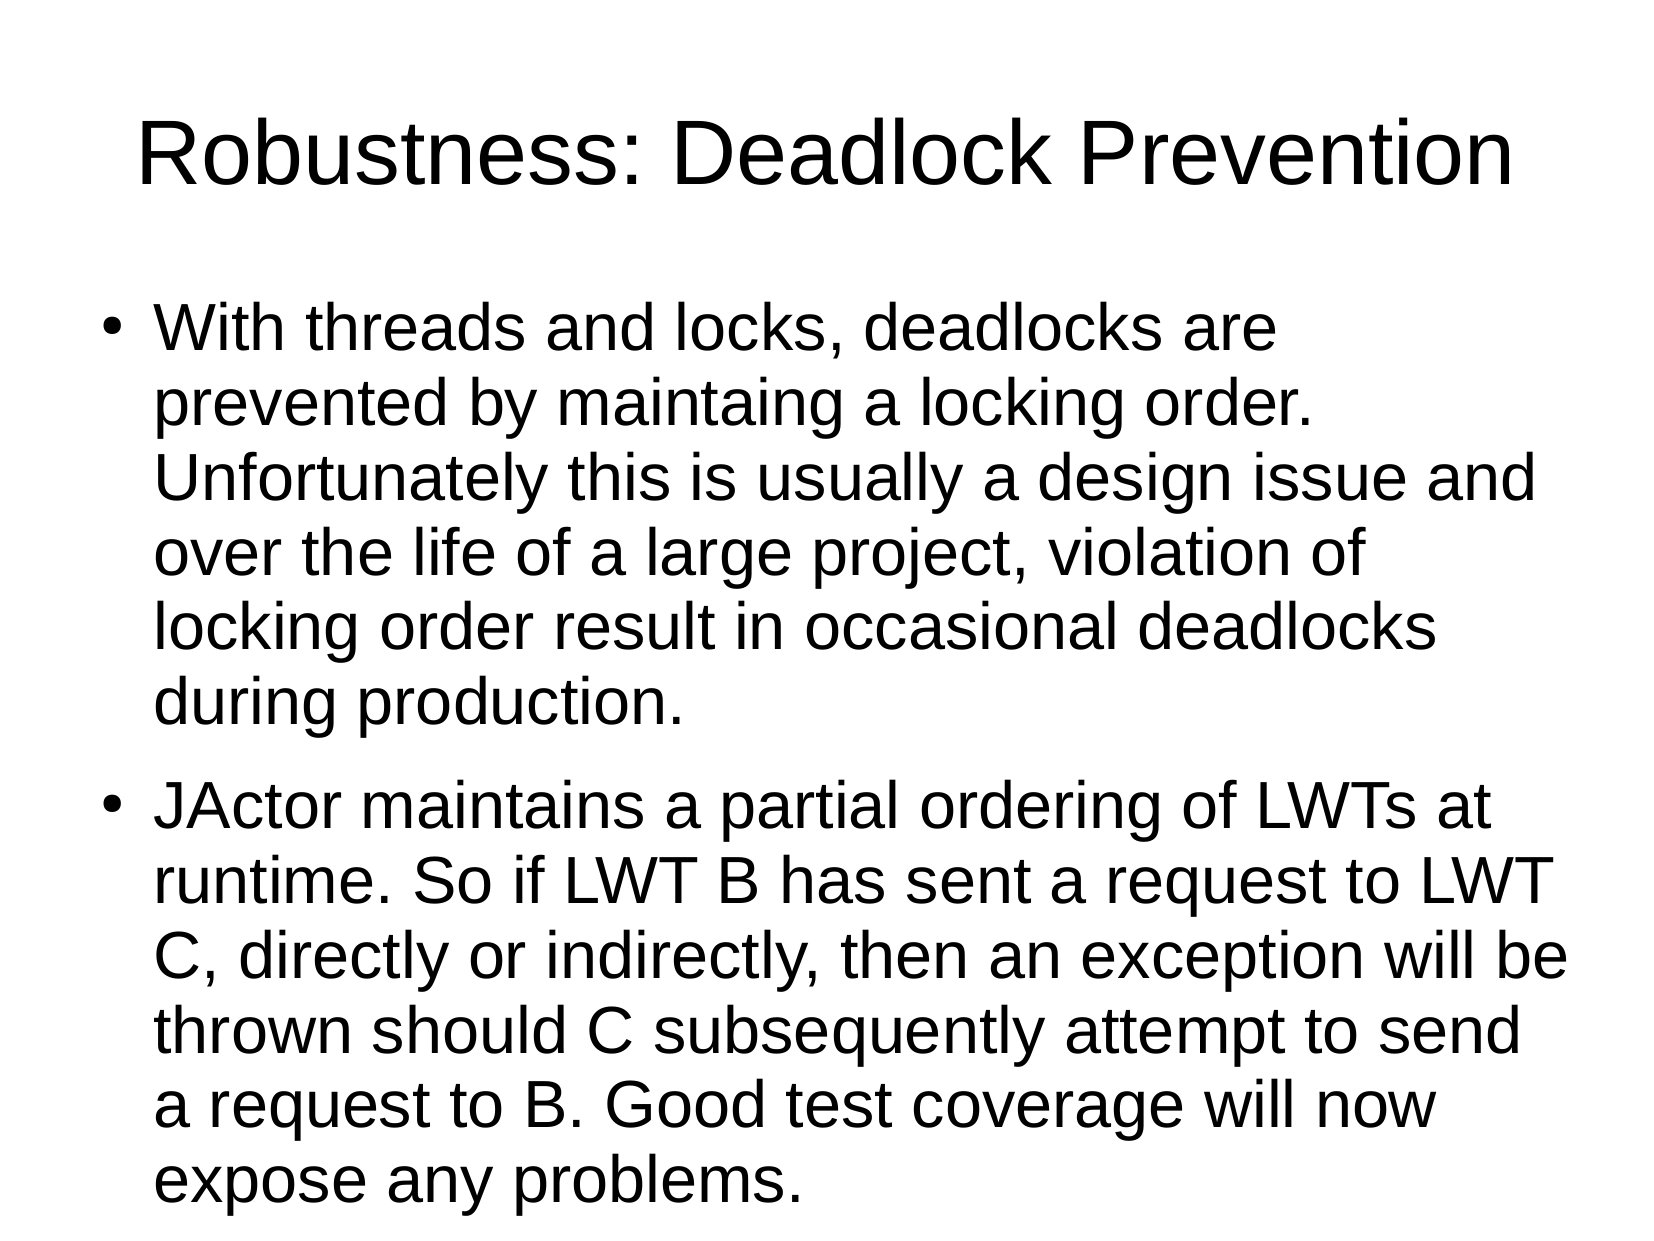

# Robustness: Deadlock Prevention
With threads and locks, deadlocks are prevented by maintaing a locking order. Unfortunately this is usually a design issue and over the life of a large project, violation of locking order result in occasional deadlocks during production.
JActor maintains a partial ordering of LWTs at runtime. So if LWT B has sent a request to LWT C, directly or indirectly, then an exception will be thrown should C subsequently attempt to send a request to B. Good test coverage will now expose any problems.